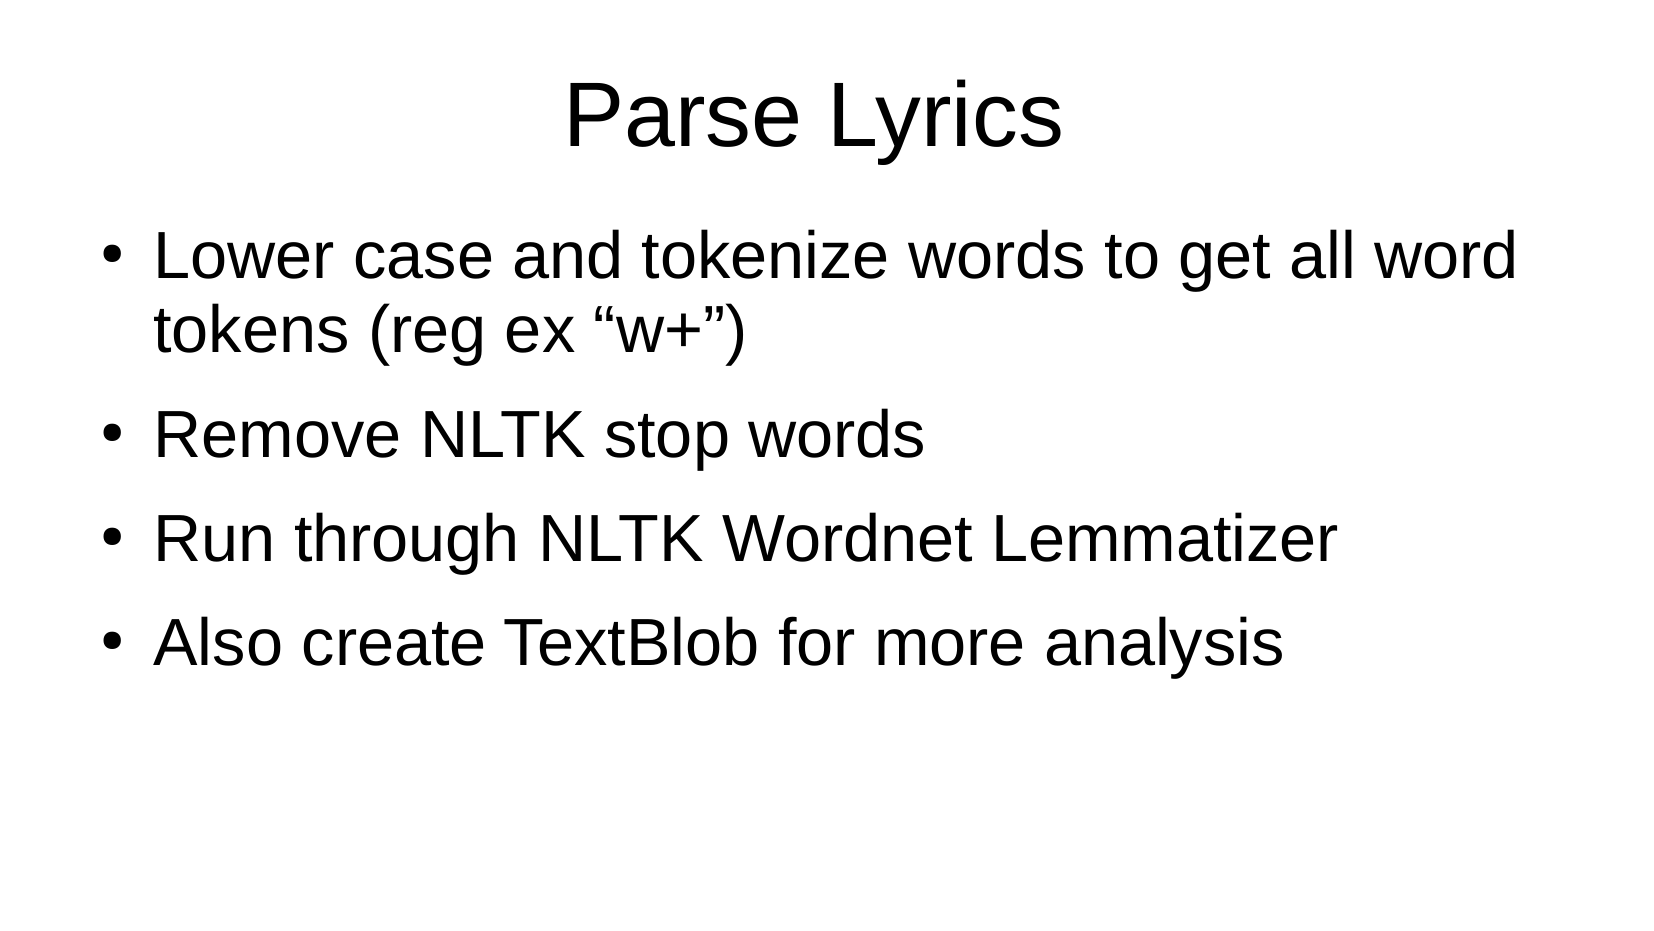

# Parse Lyrics
Lower case and tokenize words to get all word tokens (reg ex “w+”)
Remove NLTK stop words
Run through NLTK Wordnet Lemmatizer
Also create TextBlob for more analysis